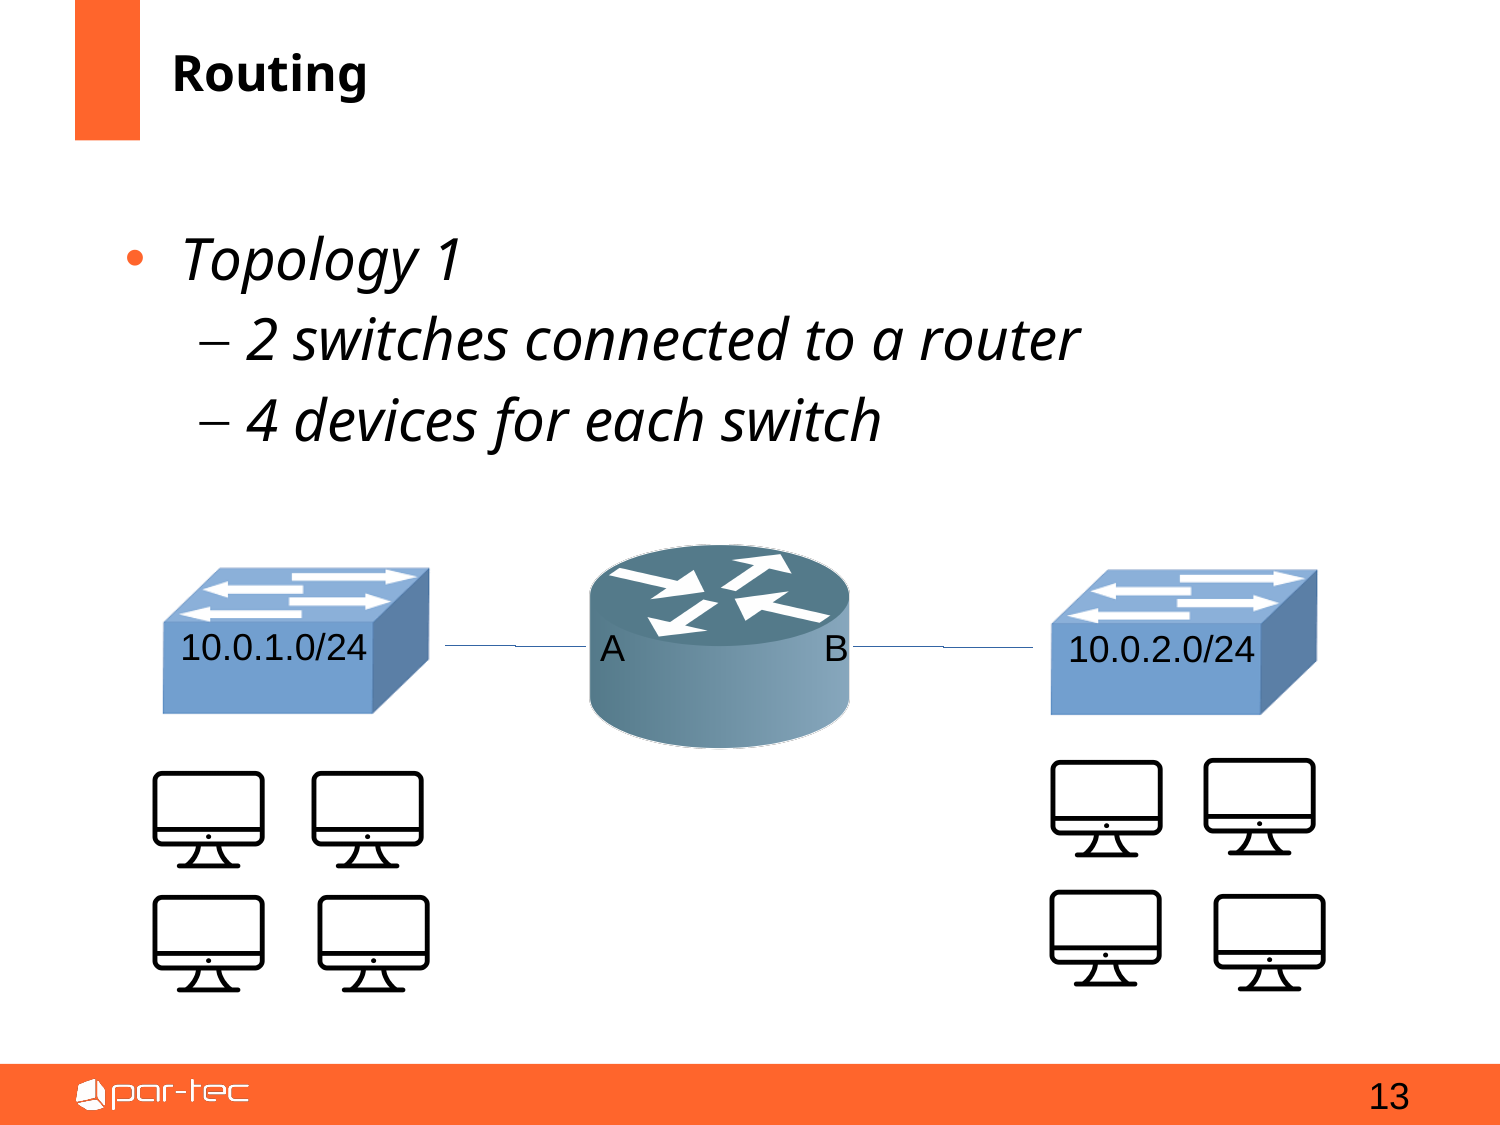

Routing
Topology 1
2 switches connected to a router
4 devices for each switch
A B
 10.0.1.0/24
 10.0.2.0/24